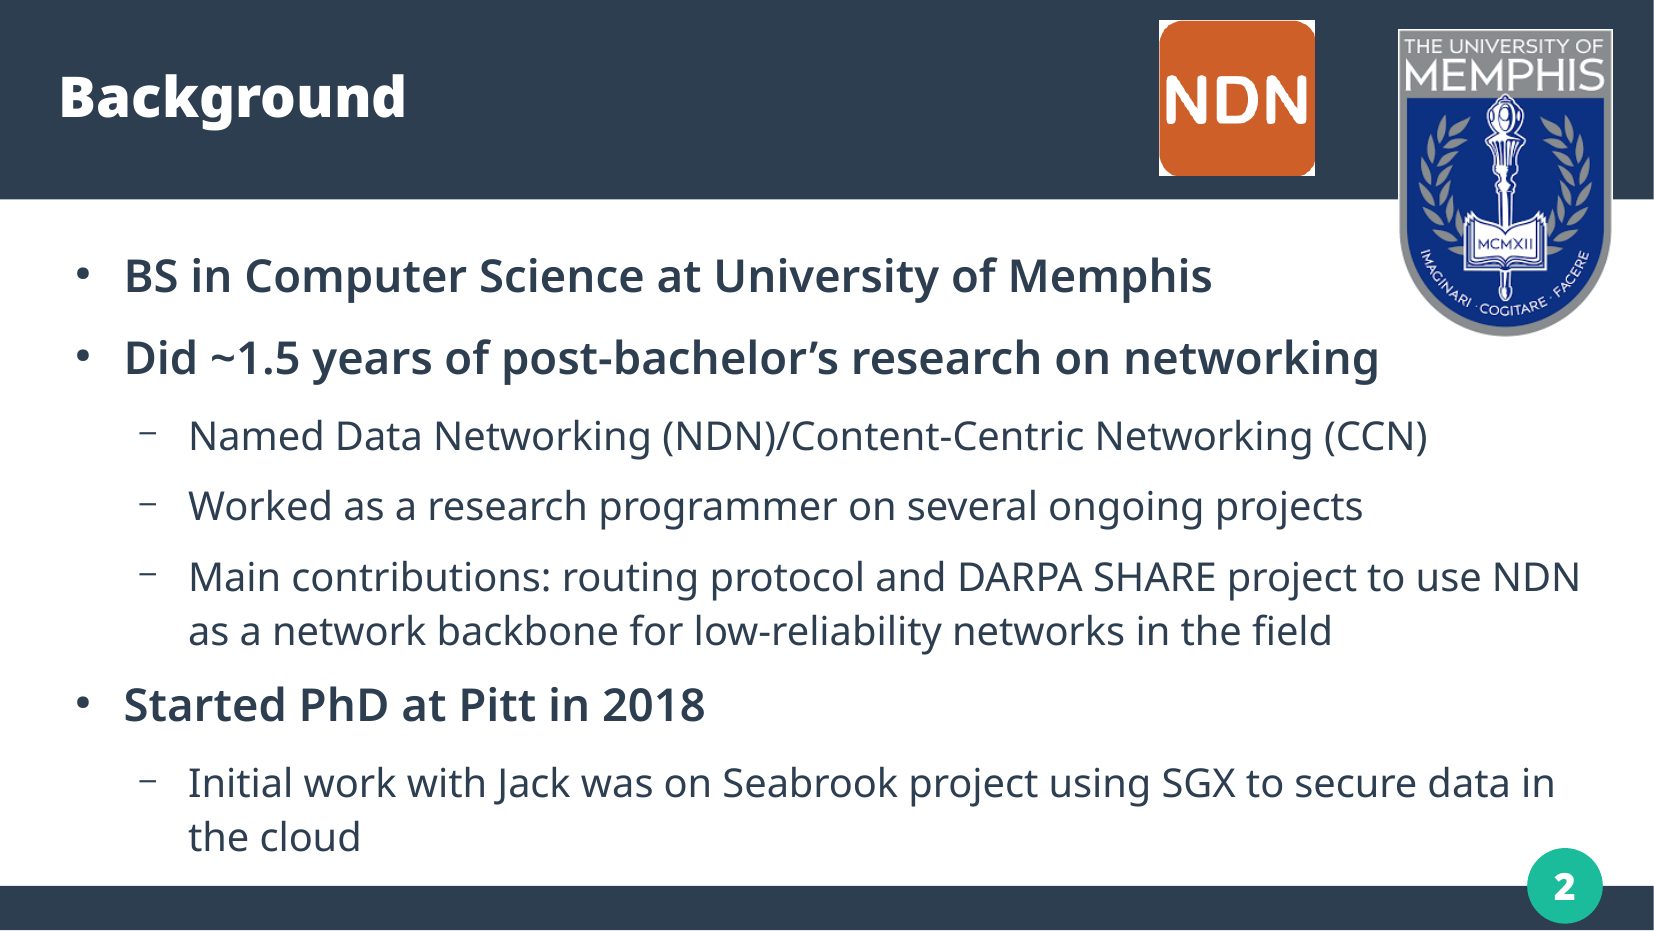

# Background
BS in Computer Science at University of Memphis
Did ~1.5 years of post-bachelor’s research on networking
Named Data Networking (NDN)/Content-Centric Networking (CCN)
Worked as a research programmer on several ongoing projects
Main contributions: routing protocol and DARPA SHARE project to use NDN as a network backbone for low-reliability networks in the field
Started PhD at Pitt in 2018
Initial work with Jack was on Seabrook project using SGX to secure data in the cloud